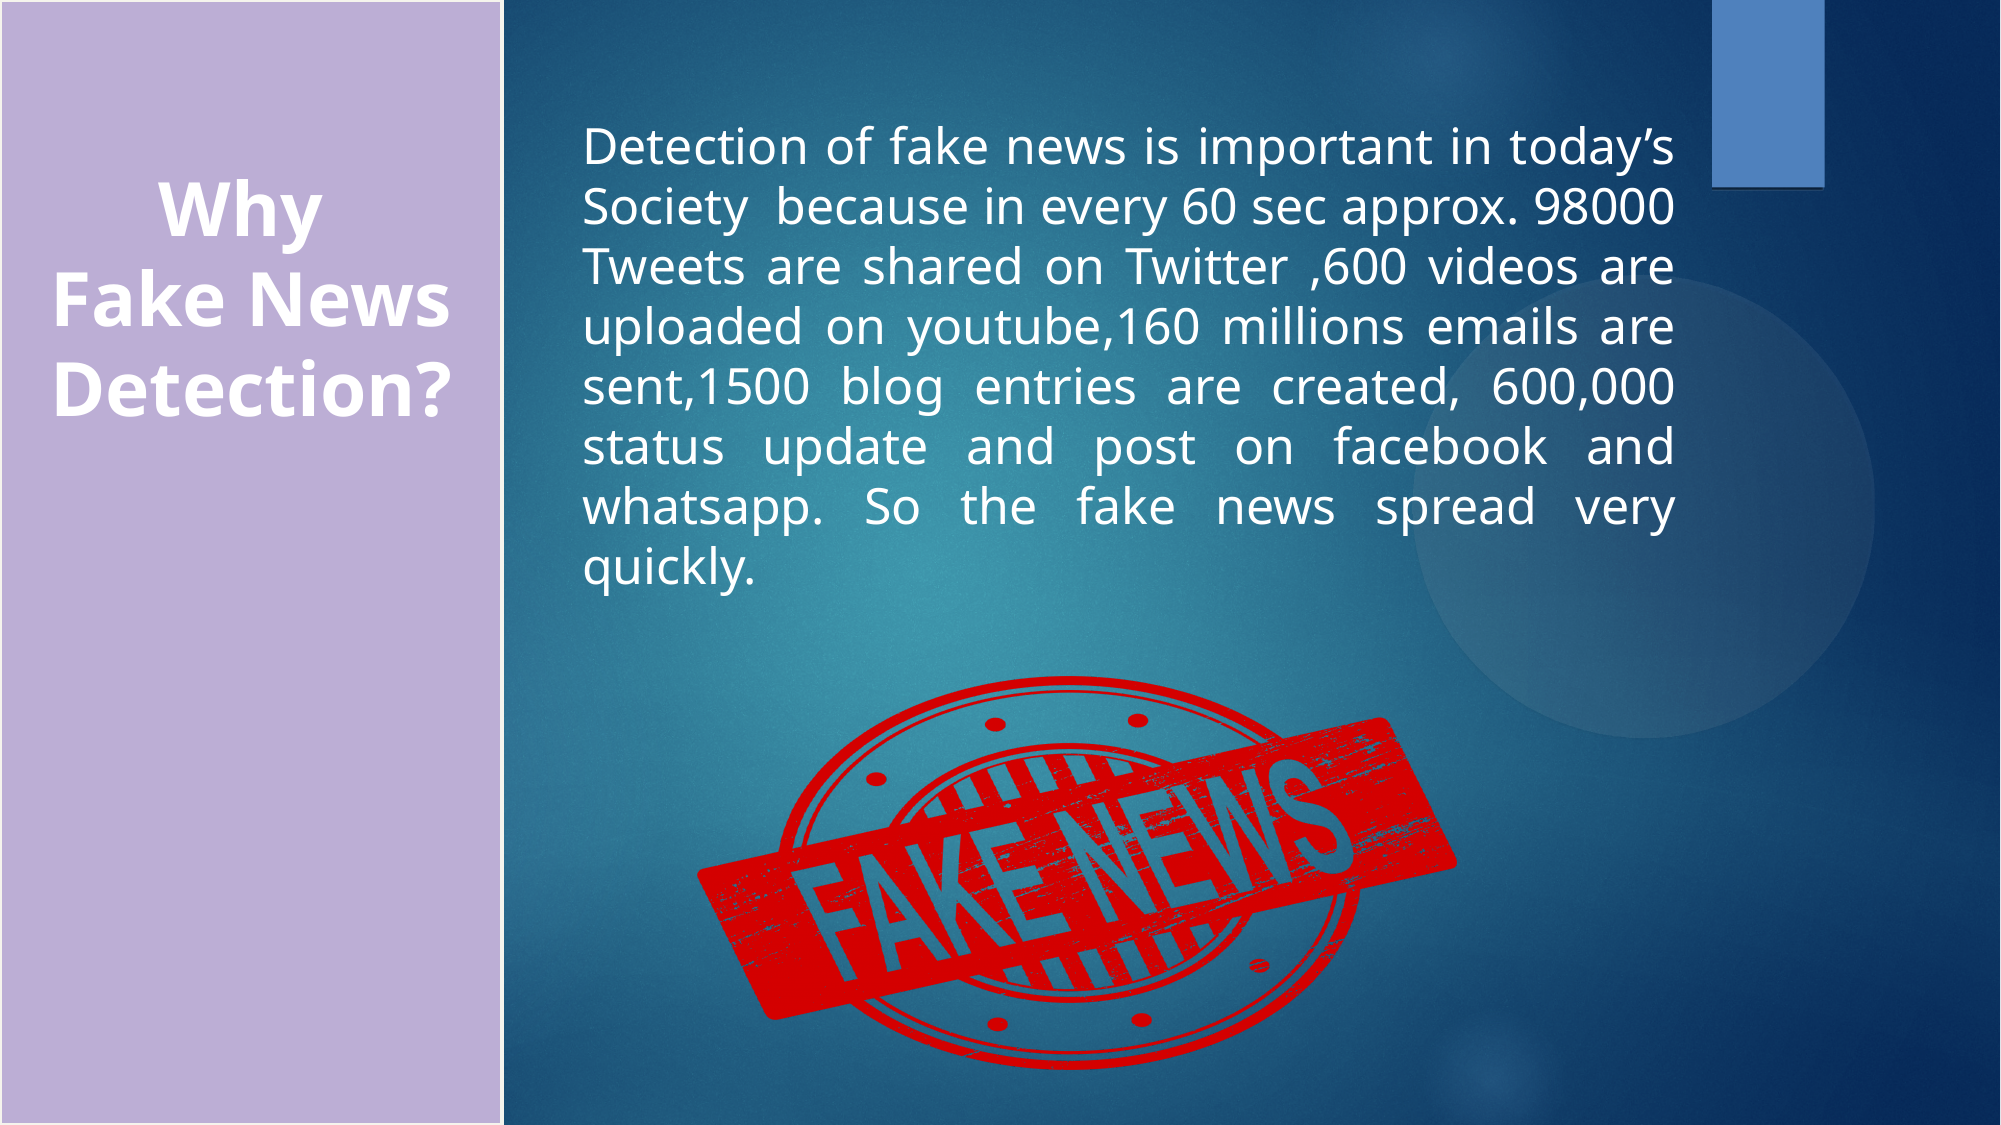

Detection of fake news is important in today’s Society because in every 60 sec approx. 98000 Tweets are shared on Twitter ,600 videos are uploaded on youtube,160 millions emails are sent,1500 blog entries are created, 600,000 status update and post on facebook and whatsapp. So the fake news spread very quickly.
Why
Fake News Detection?